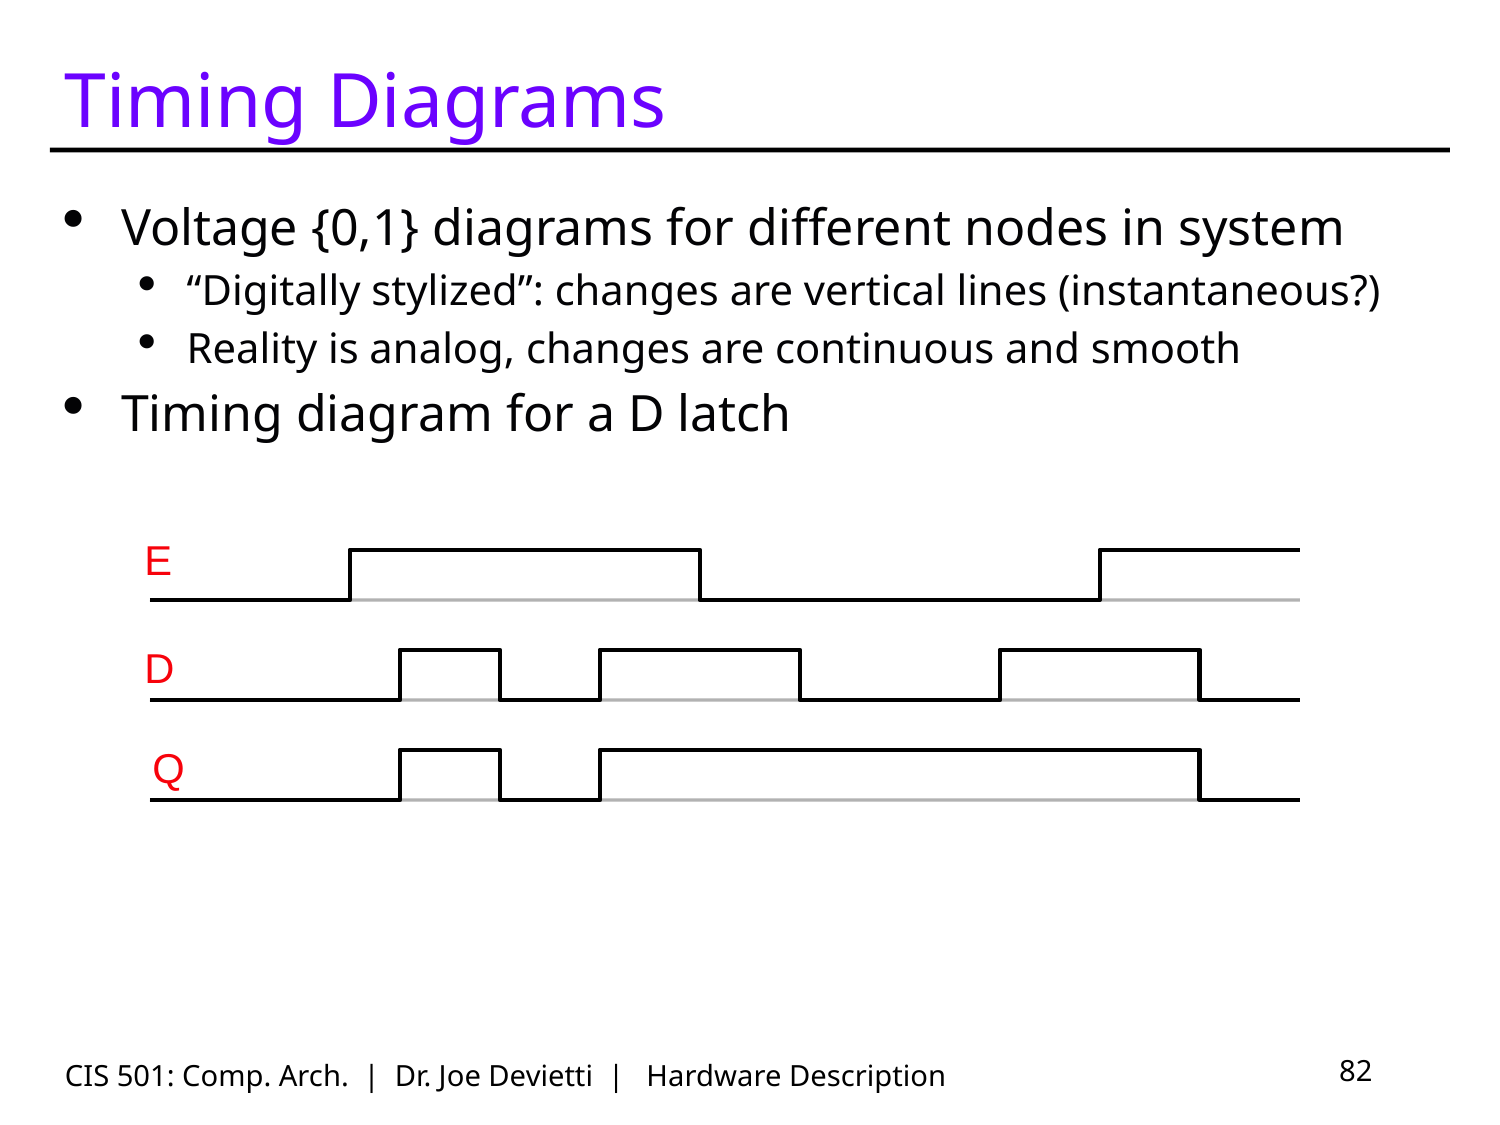

Timing Diagrams
Voltage {0,1} diagrams for different nodes in system
“Digitally stylized”: changes are vertical lines (instantaneous?)
Reality is analog, changes are continuous and smooth
Timing diagram for a D latch
E
D
Q
CIS 501: Comp. Arch. | Dr. Joe Devietti | Hardware Description